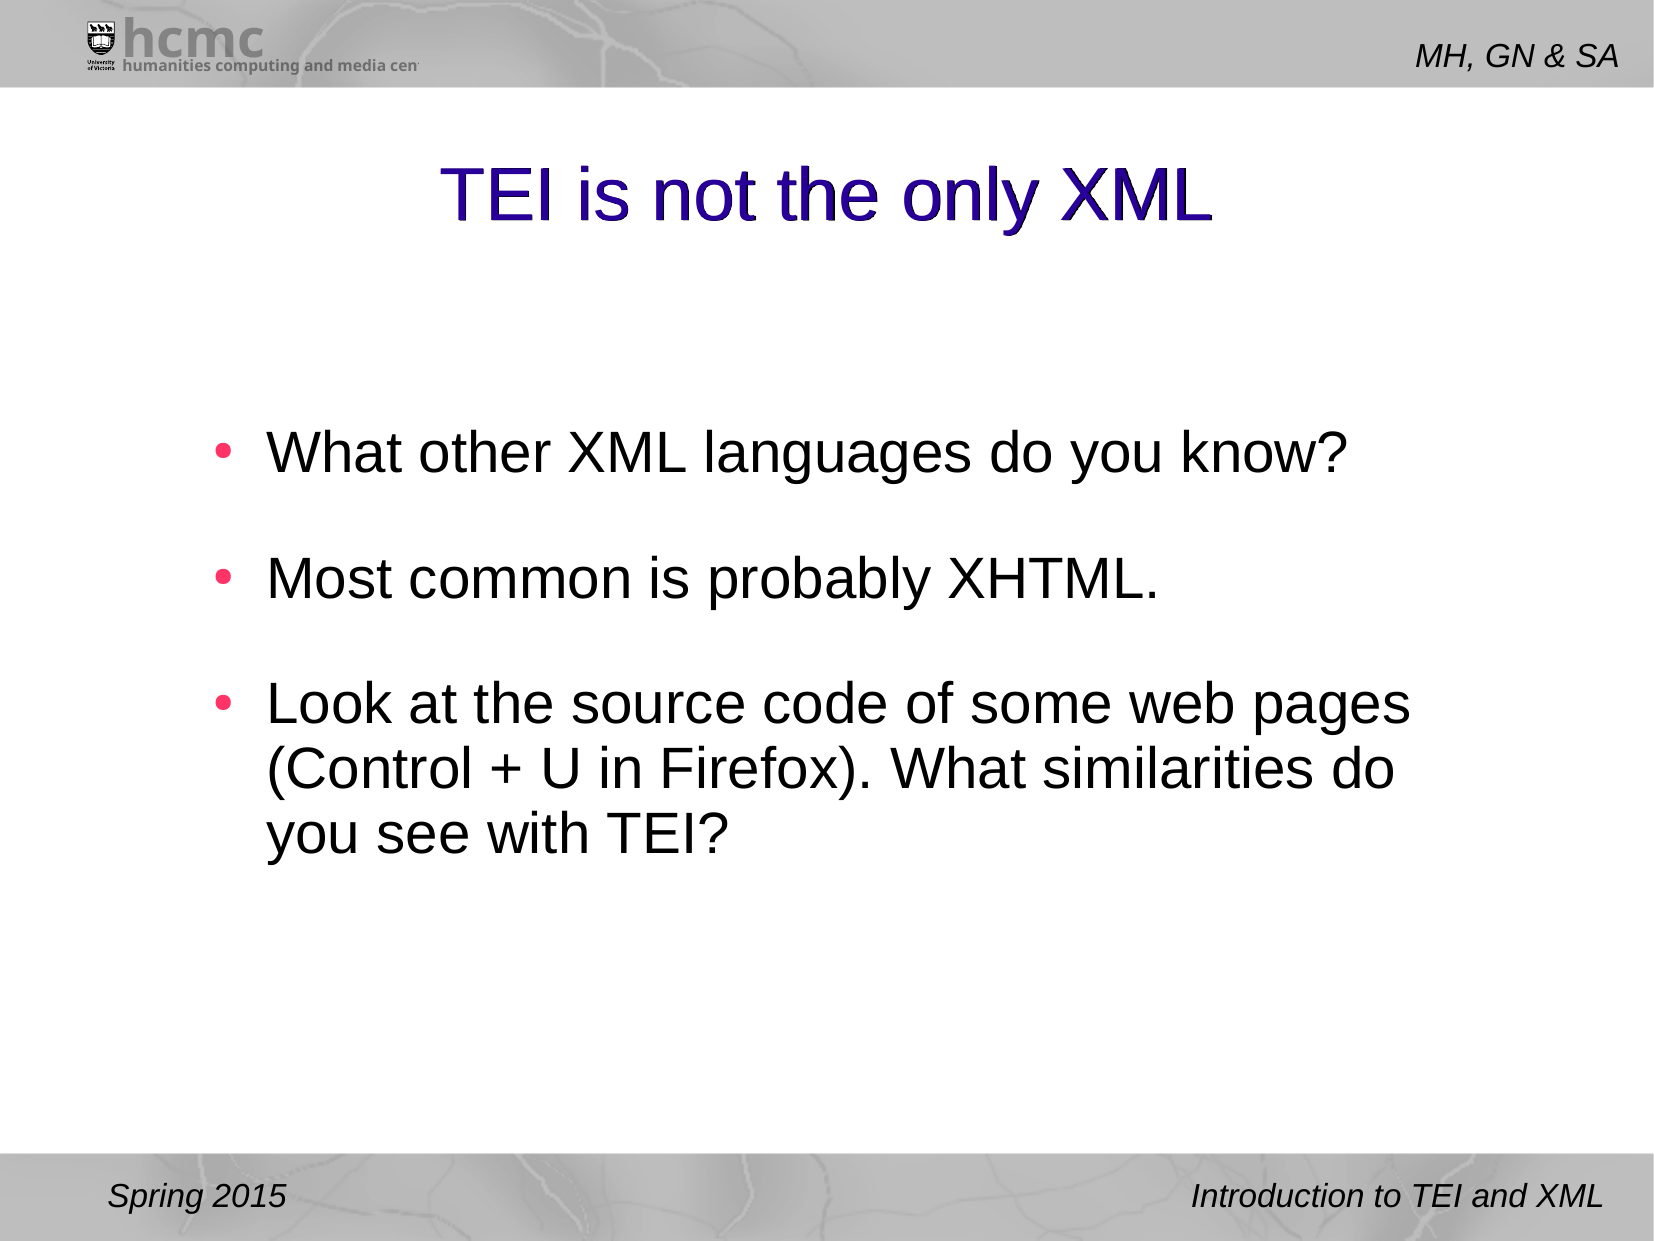

# TEI is not the only XML
What other XML languages do you know?
Most common is probably XHTML.
Look at the source code of some web pages (Control + U in Firefox). What similarities do you see with TEI?